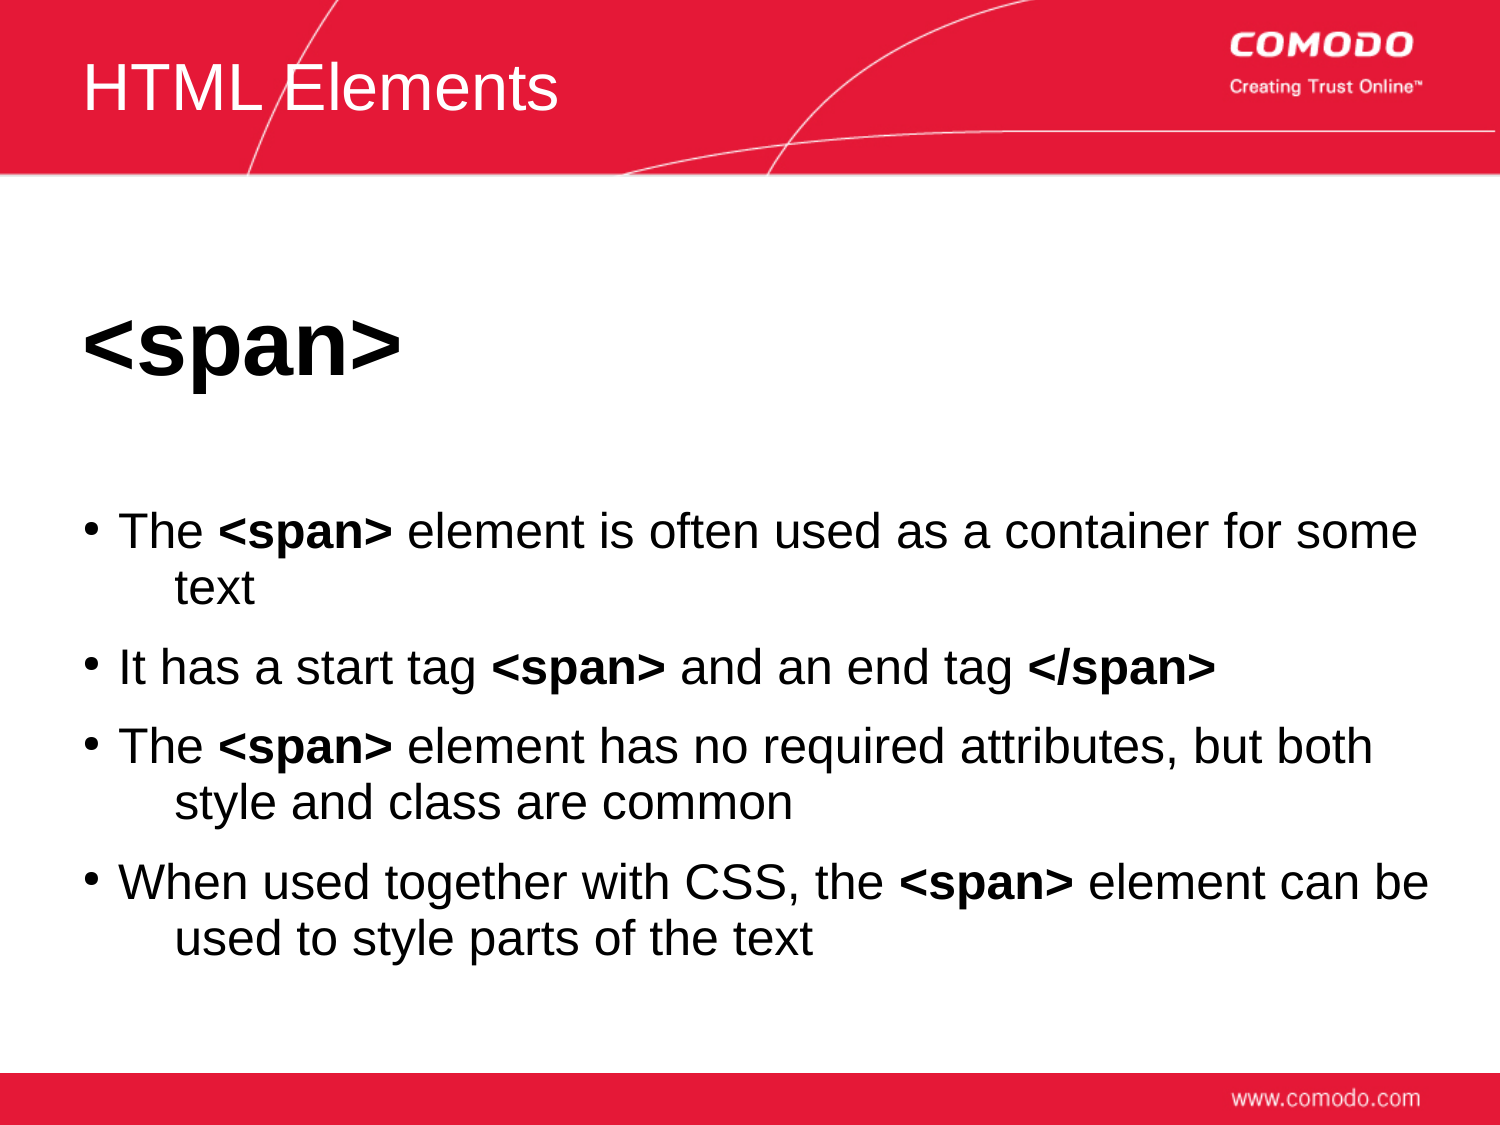

# HTML Elements
<span>
The <span> element is often used as a container for some text
It has a start tag <span> and an end tag </span>
The <span> element has no required attributes, but both style and class are common
When used together with CSS, the <span> element can be used to style parts of the text